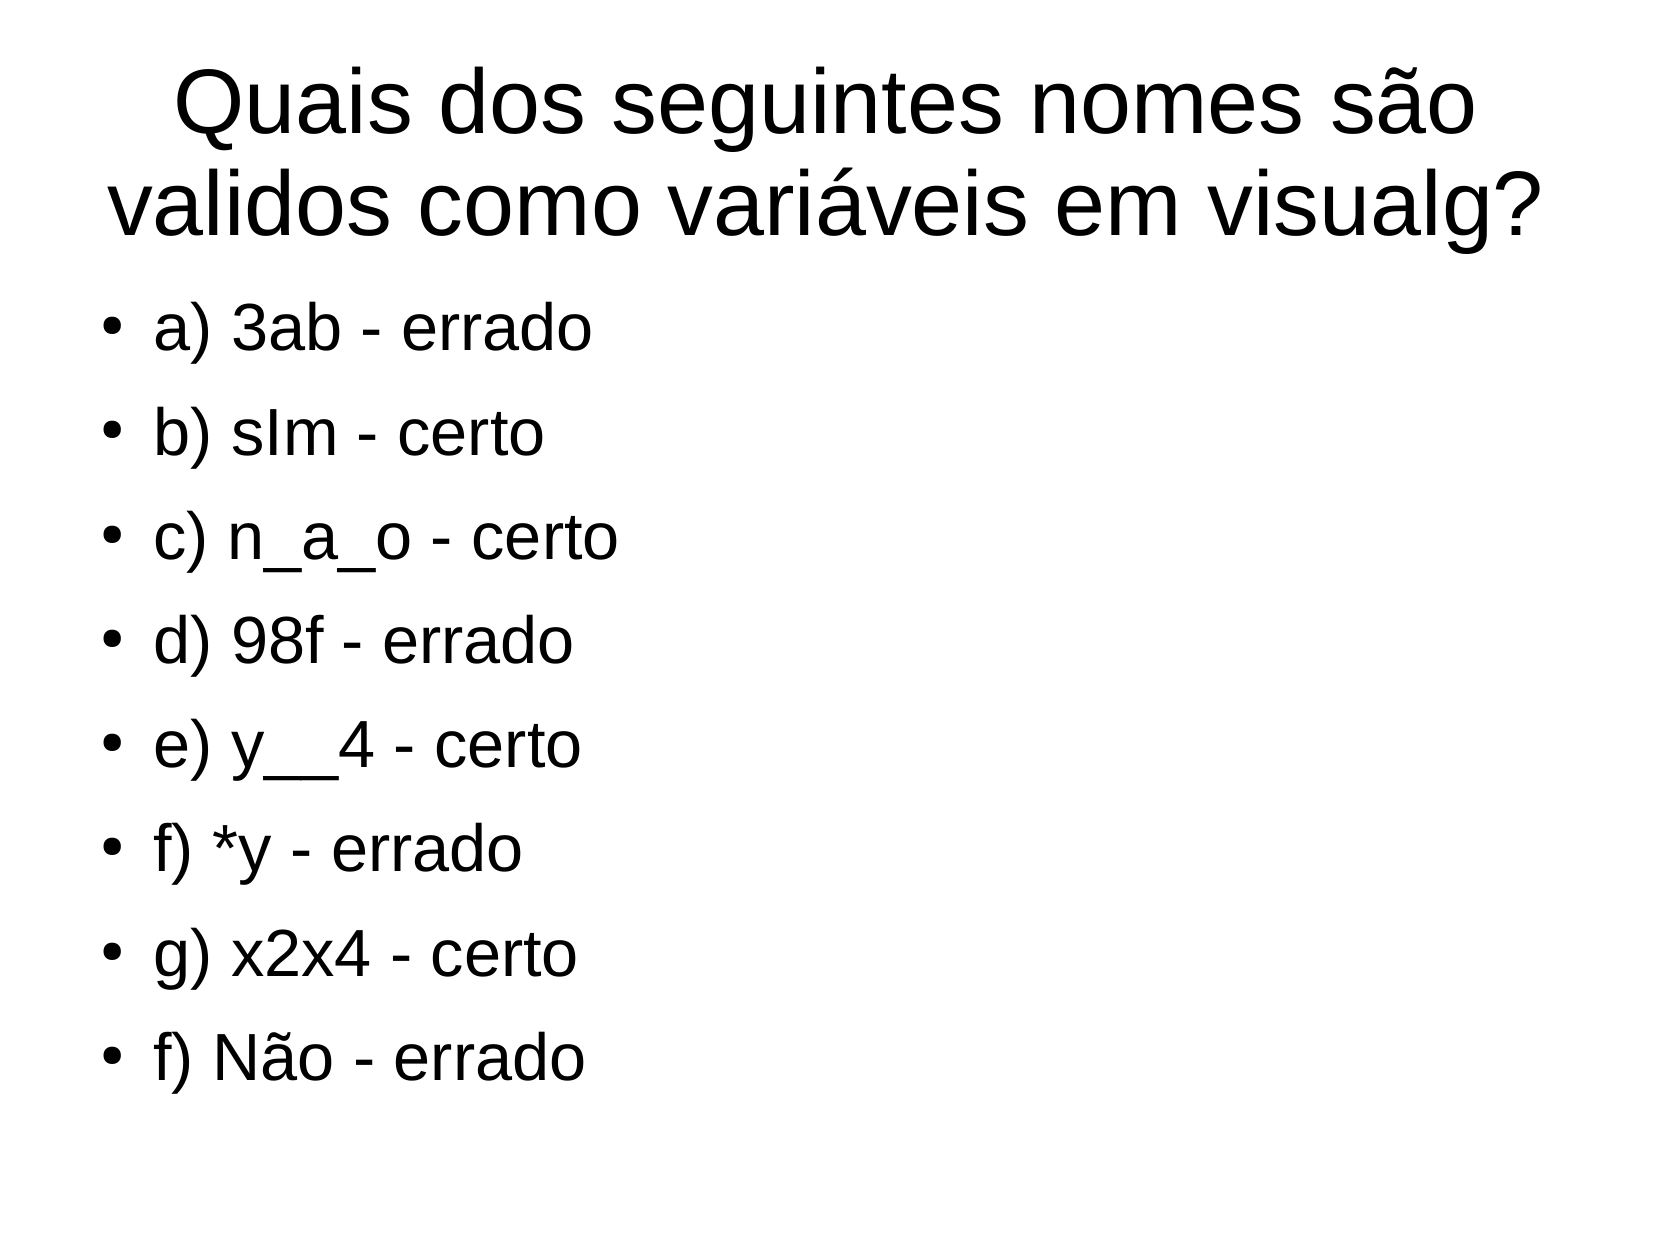

# Quais dos seguintes nomes são validos como variáveis em visualg?
a) 3ab - errado
b) sIm - certo
c) n_a_o - certo
d) 98f - errado
e) y__4 - certo
f) *y - errado
g) x2x4 - certo
f) Não - errado